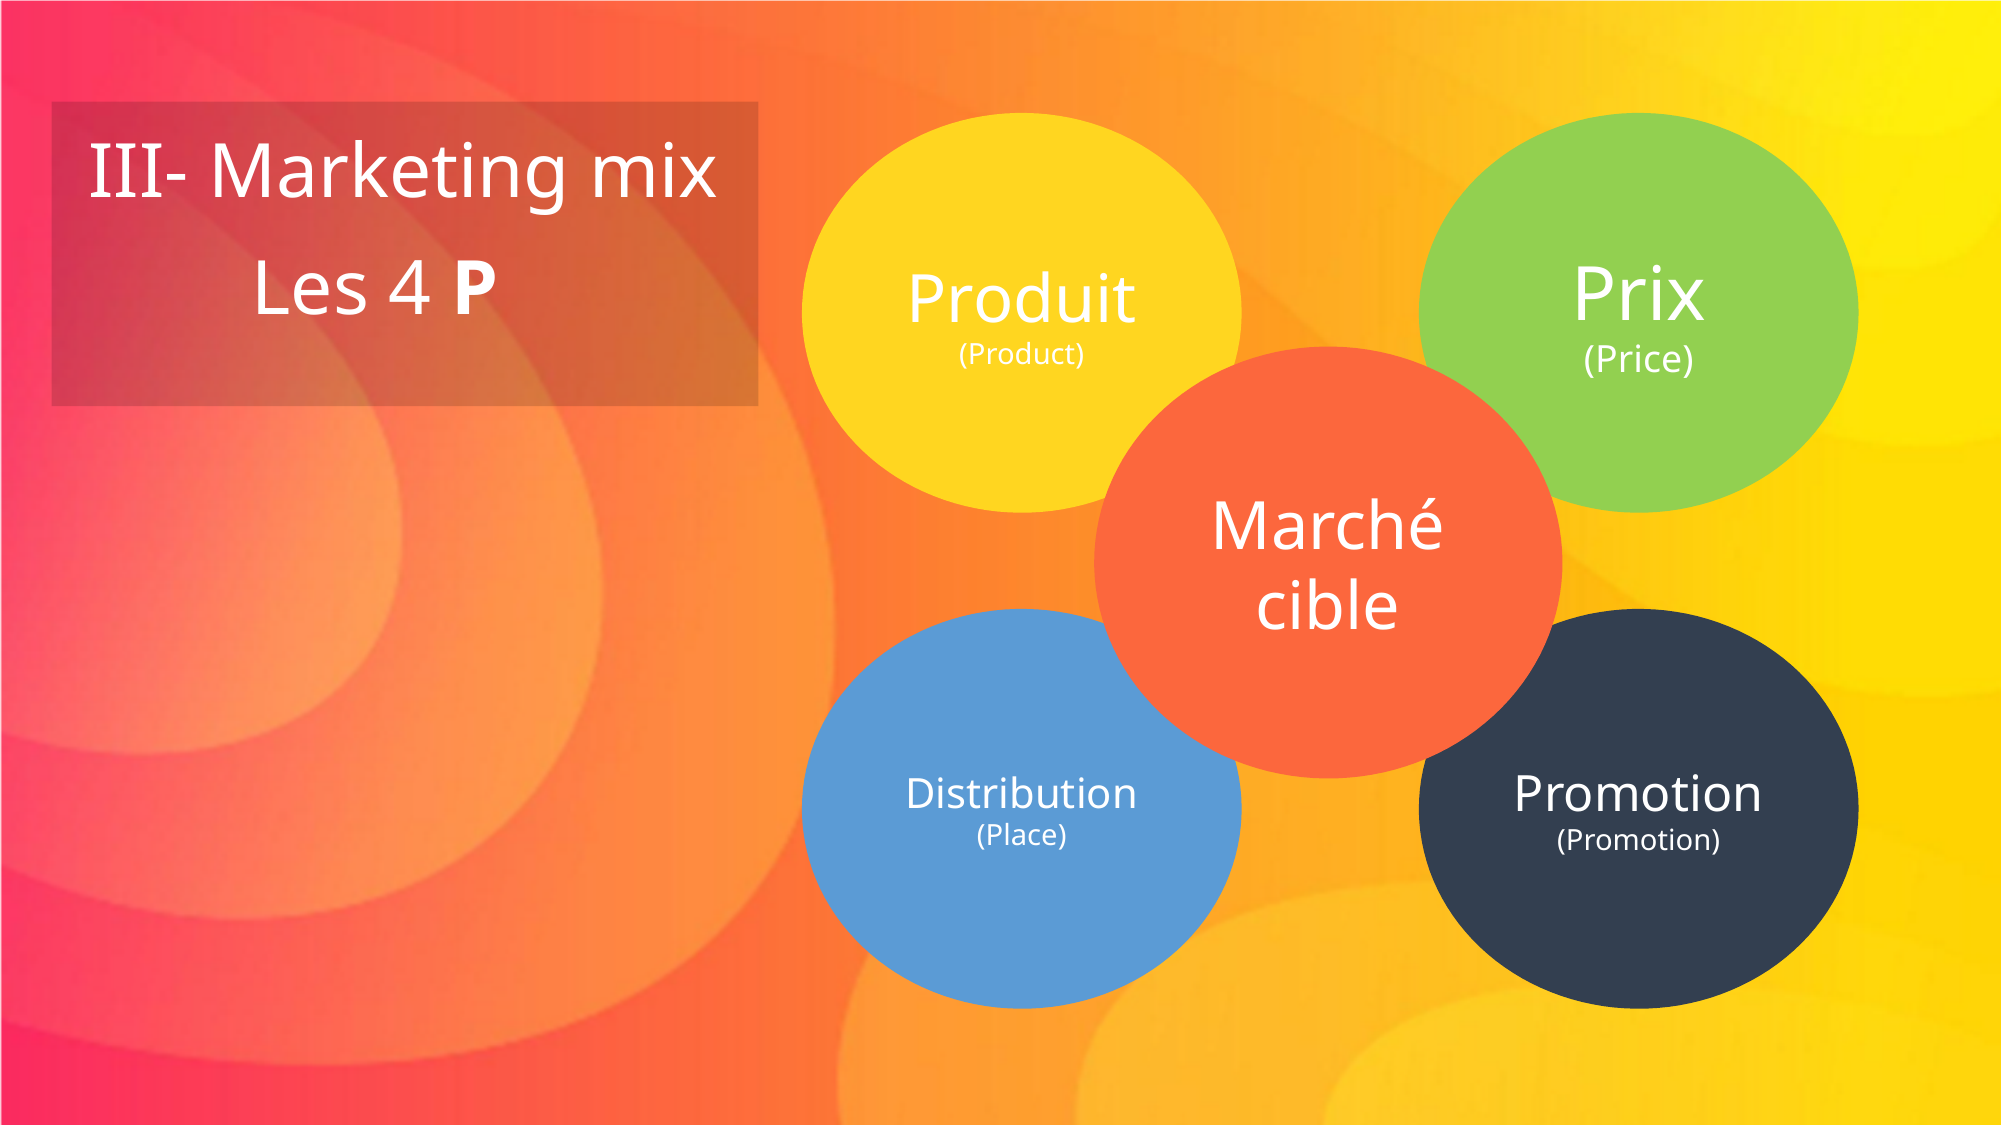

# III- Marketing mix
Produit
(Product)
Prix
(Price)
Les 4 P
Marché cible
Distribution
(Place)
Promotion
(Promotion)